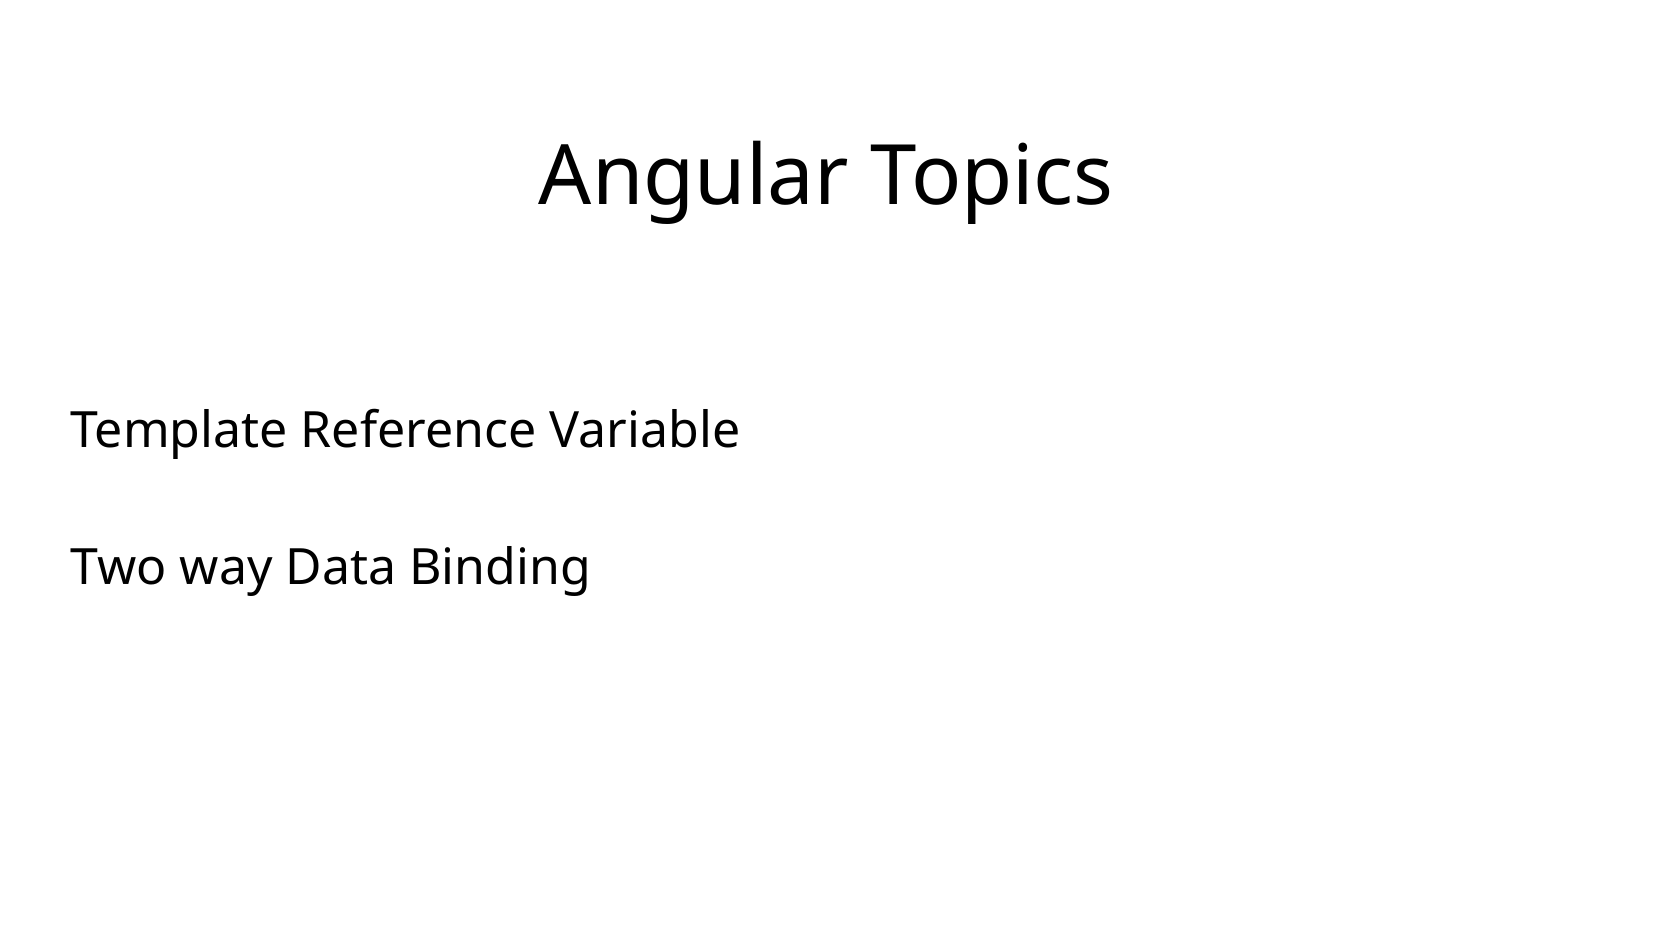

# Angular Topics
Template Reference Variable
Two way Data Binding